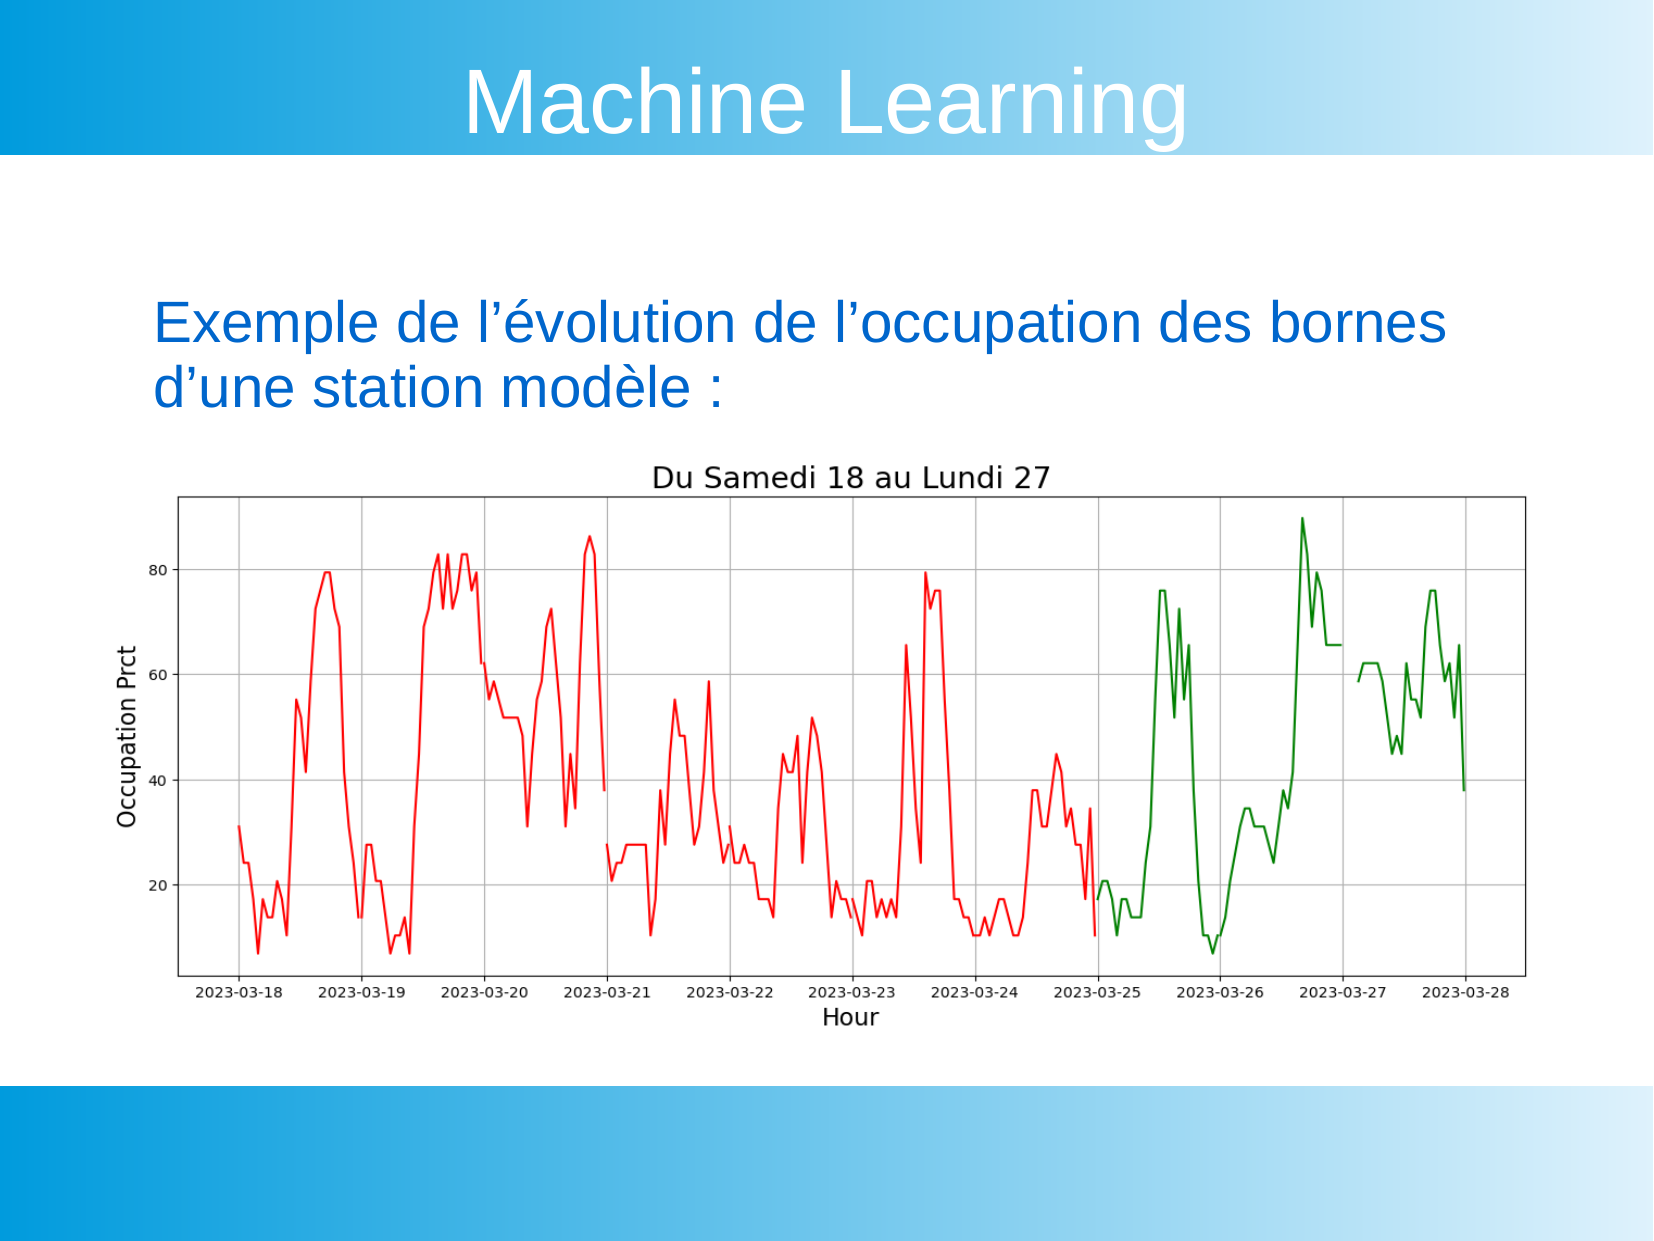

# Machine Learning
Exemple de l’évolution de l’occupation des bornes d’une station modèle :